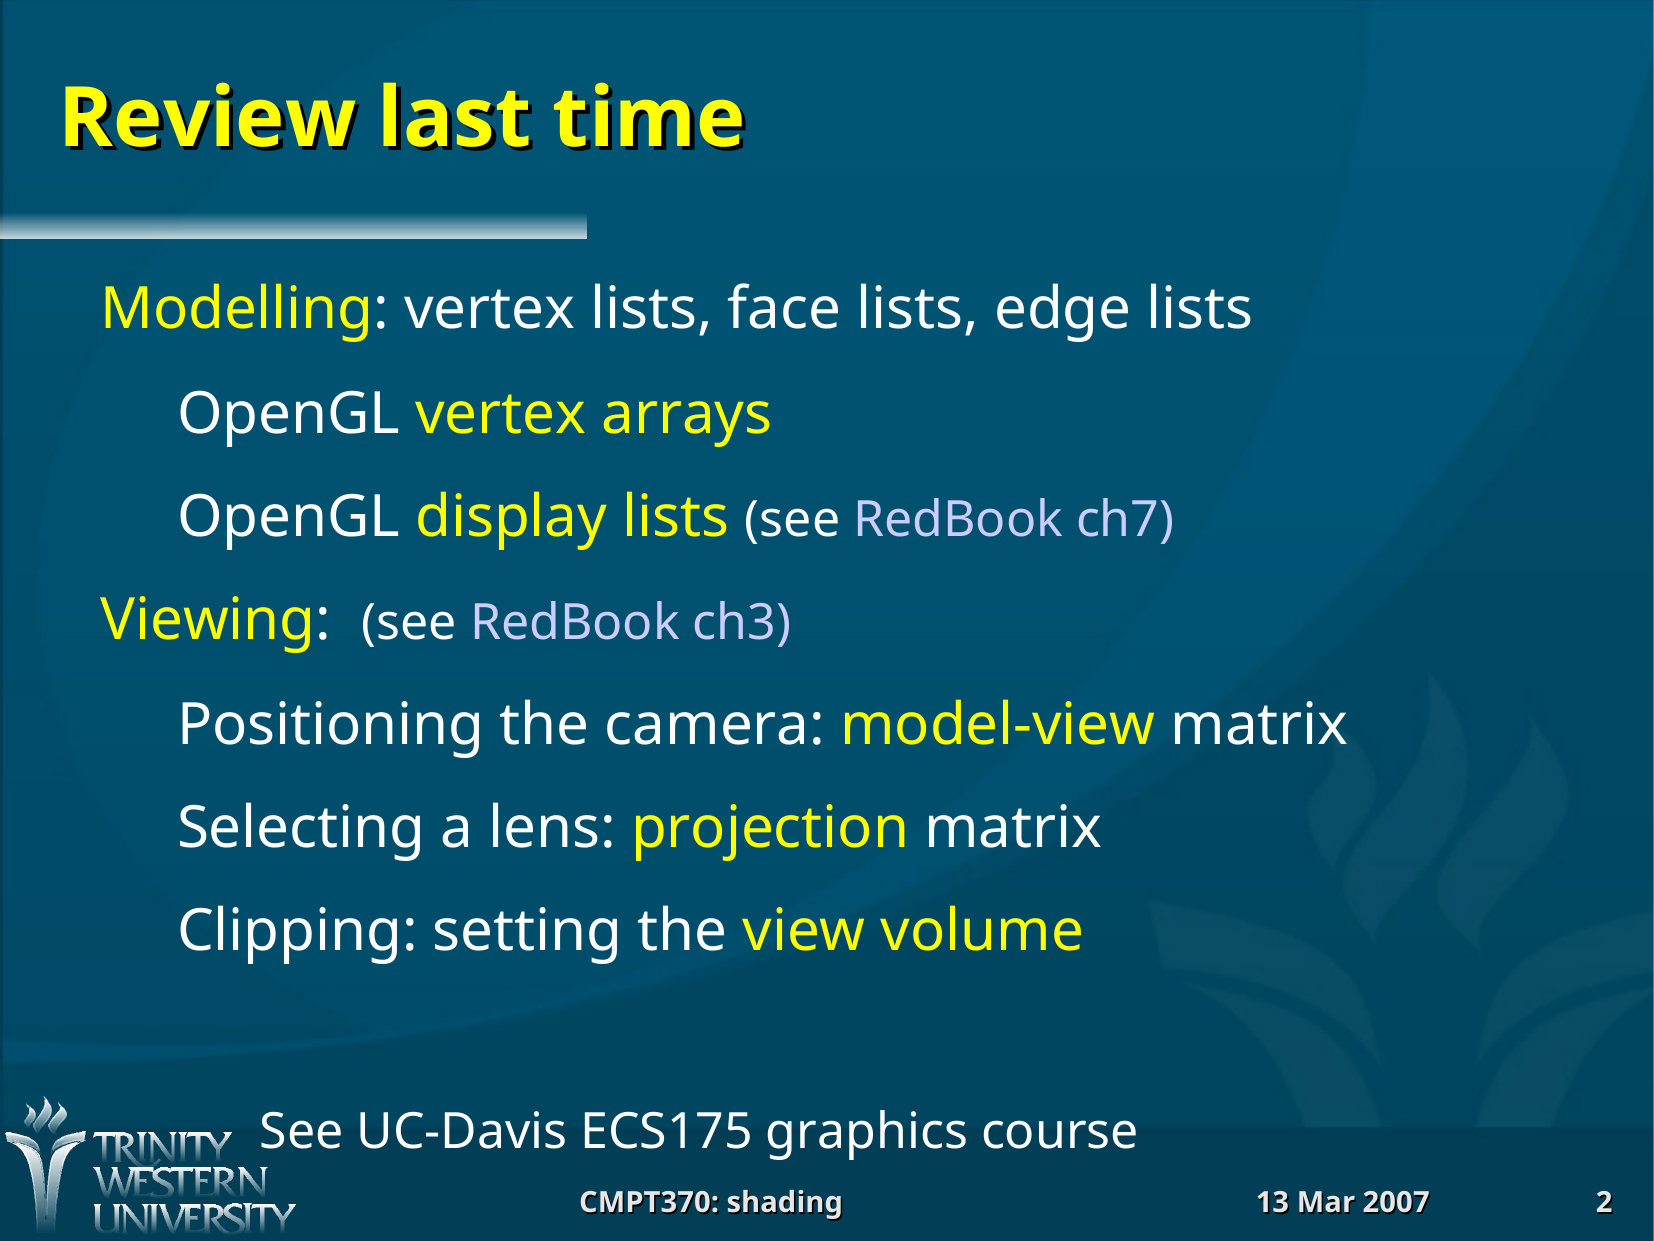

# Review last time
Modelling: vertex lists, face lists, edge lists
OpenGL vertex arrays
OpenGL display lists (see RedBook ch7)
Viewing: (see RedBook ch3)
Positioning the camera: model-view matrix
Selecting a lens: projection matrix
Clipping: setting the view volume
See UC-Davis ECS175 graphics course
CMPT370: shading
13 Mar 2007
2